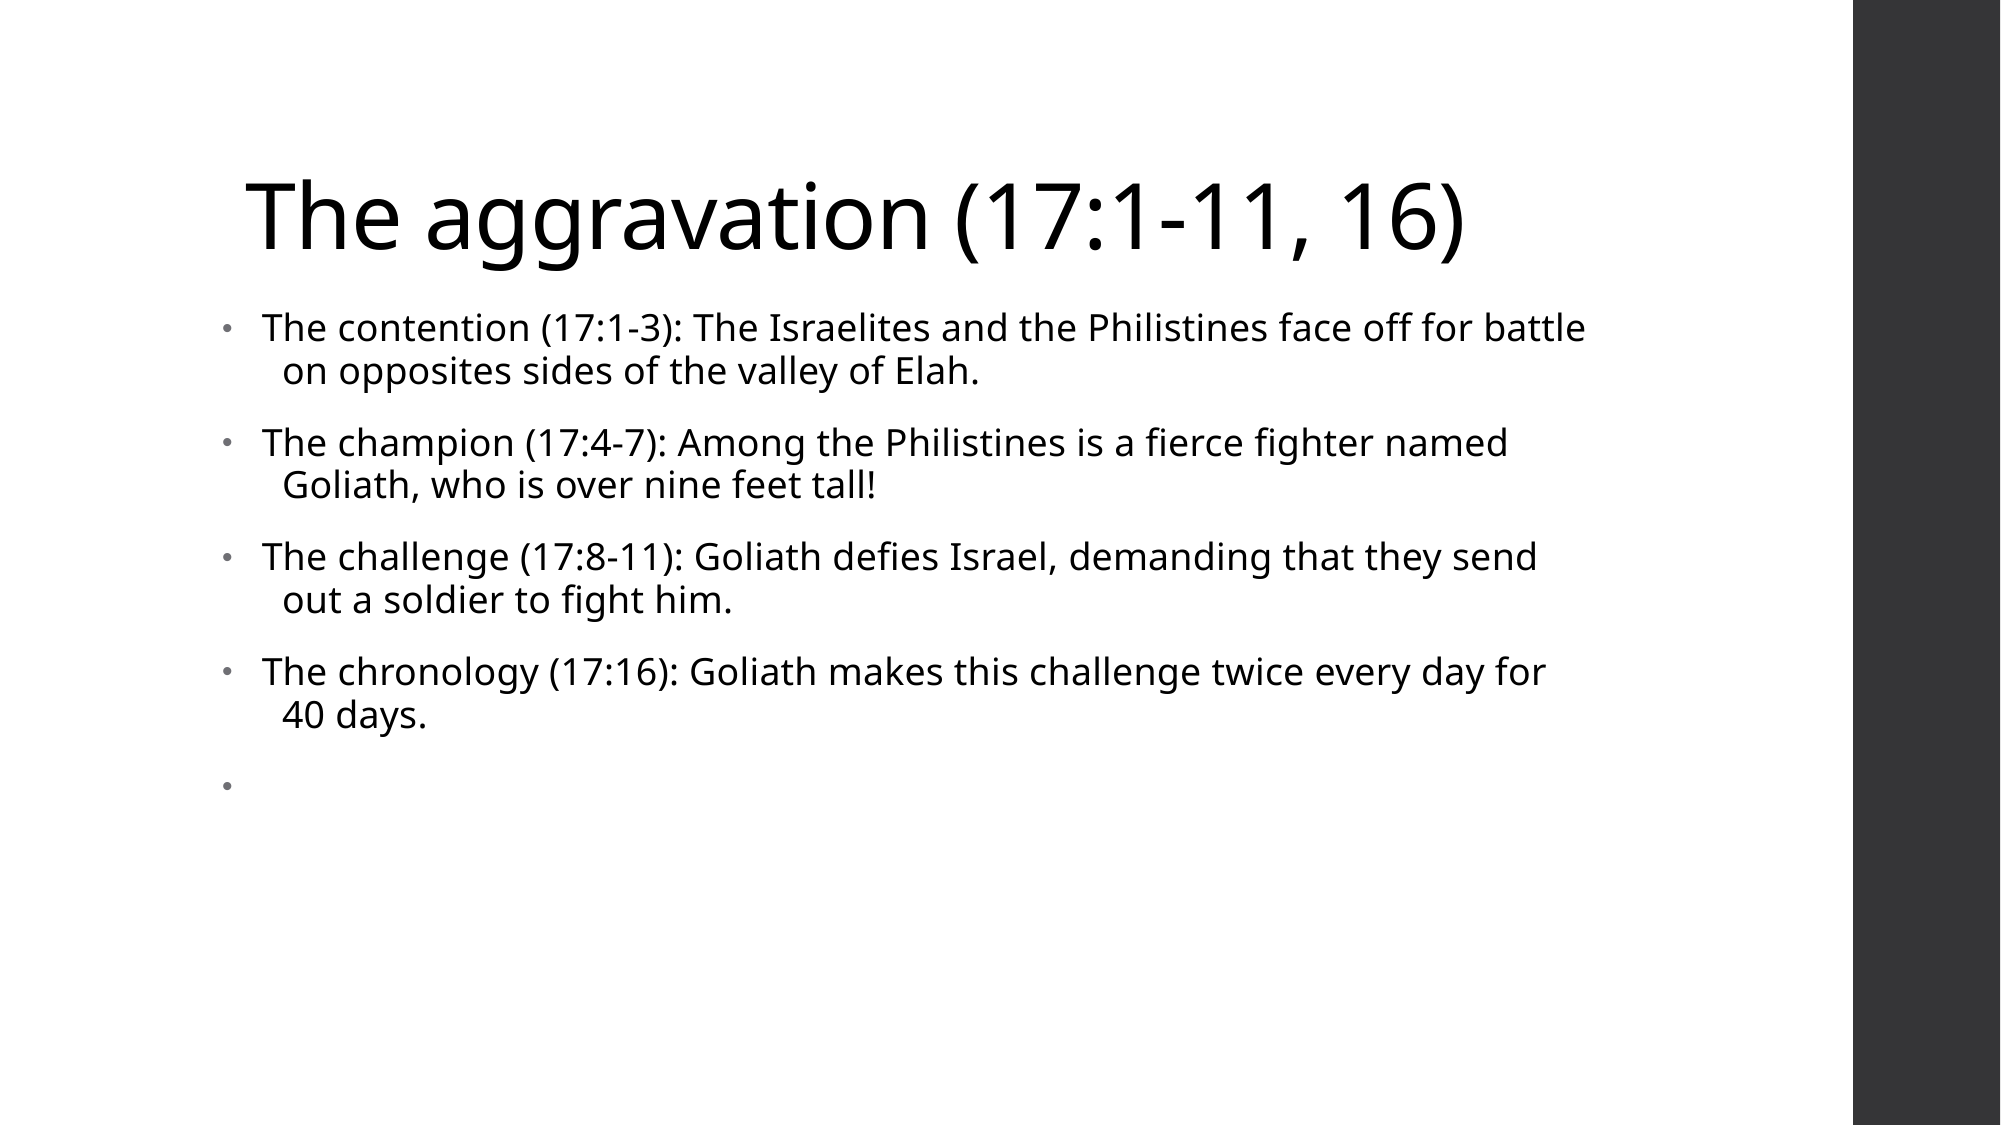

# The aggravation (17:1-11, 16)
 The contention (17:1-3): The Israelites and the Philistines face off for battle on opposites sides of the valley of Elah.
 The champion (17:4-7): Among the Philistines is a fierce fighter named Goliath, who is over nine feet tall!
 The challenge (17:8-11): Goliath defies Israel, demanding that they send out a soldier to fight him.
 The chronology (17:16): Goliath makes this challenge twice every day for 40 days.